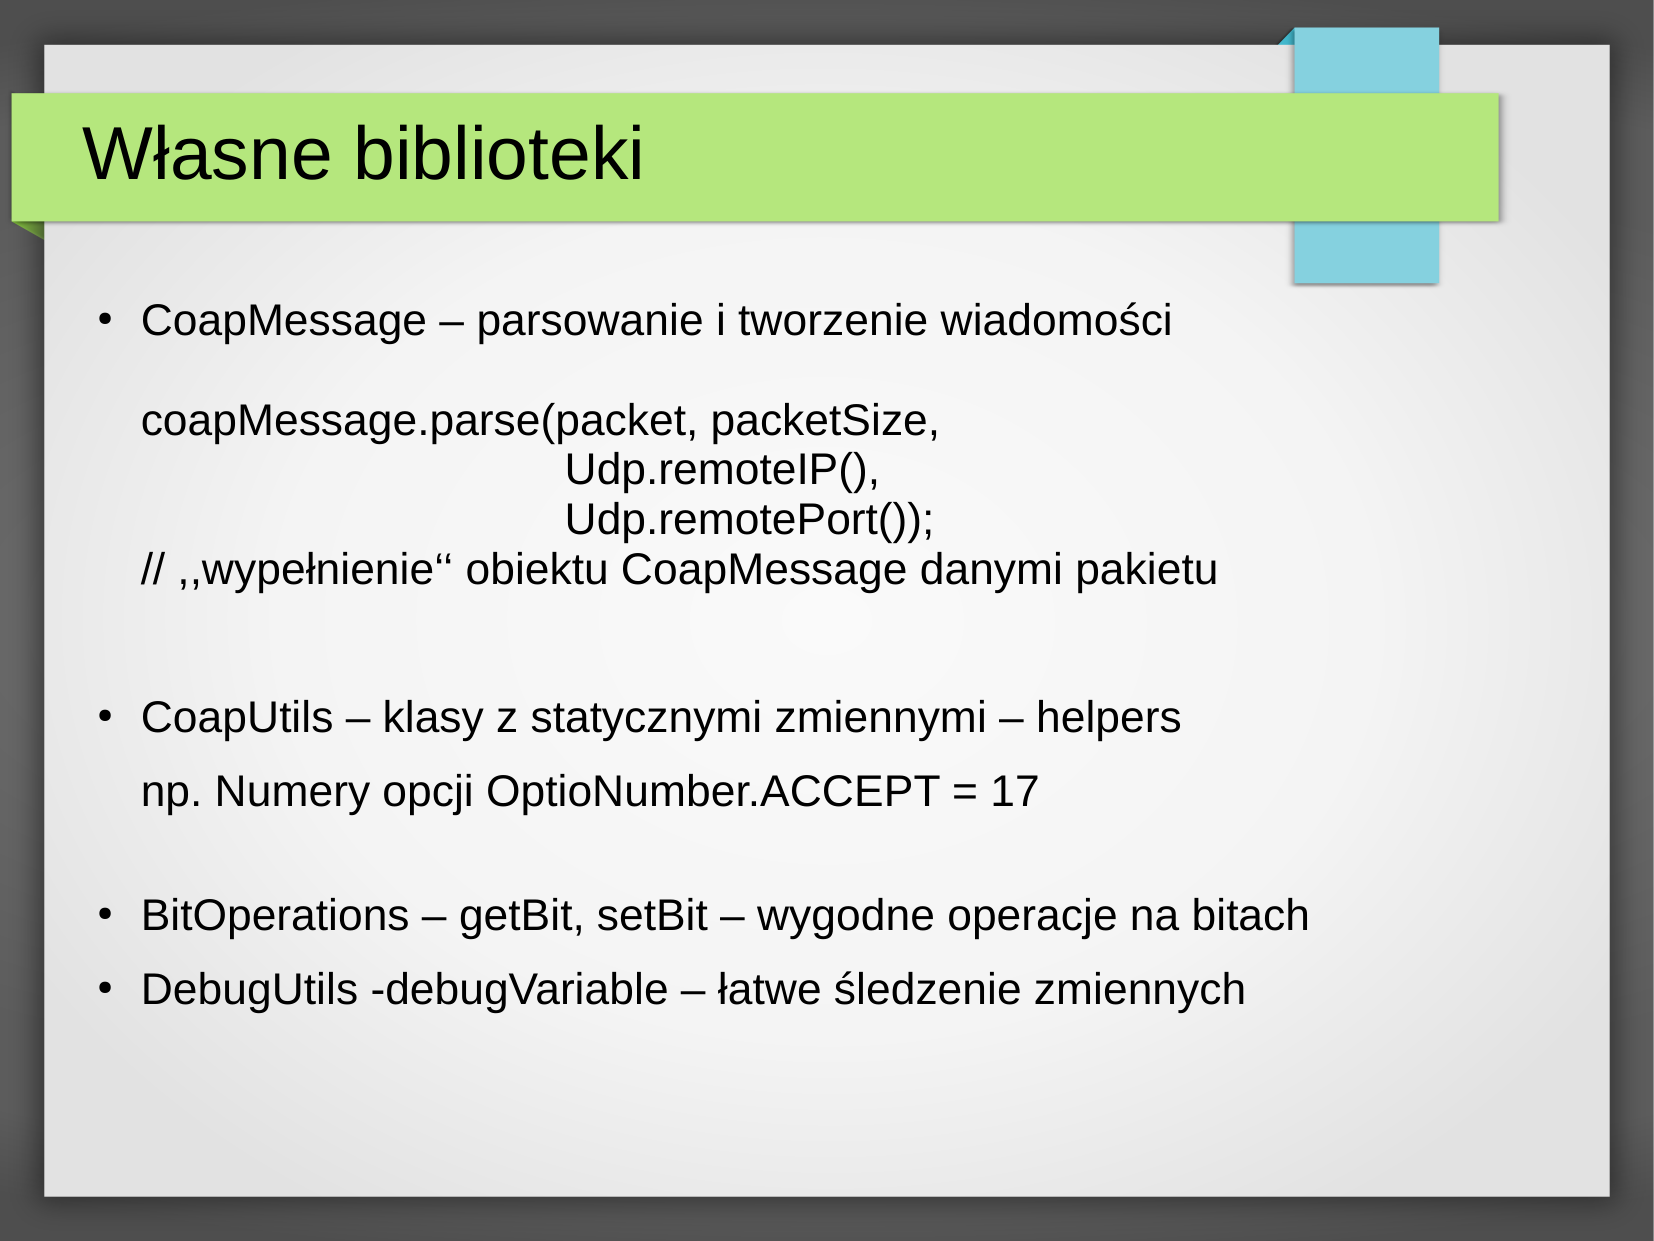

# Własne biblioteki
CoapMessage – parsowanie i tworzenie wiadomości
coapMessage.parse(packet, packetSize,
							Udp.remoteIP(),
							Udp.remotePort());
// ,,wypełnienie‘‘ obiektu CoapMessage danymi pakietu
CoapUtils – klasy z statycznymi zmiennymi – helpers
np. Numery opcji OptioNumber.ACCEPT = 17
BitOperations – getBit, setBit – wygodne operacje na bitach
DebugUtils -debugVariable – łatwe śledzenie zmiennych